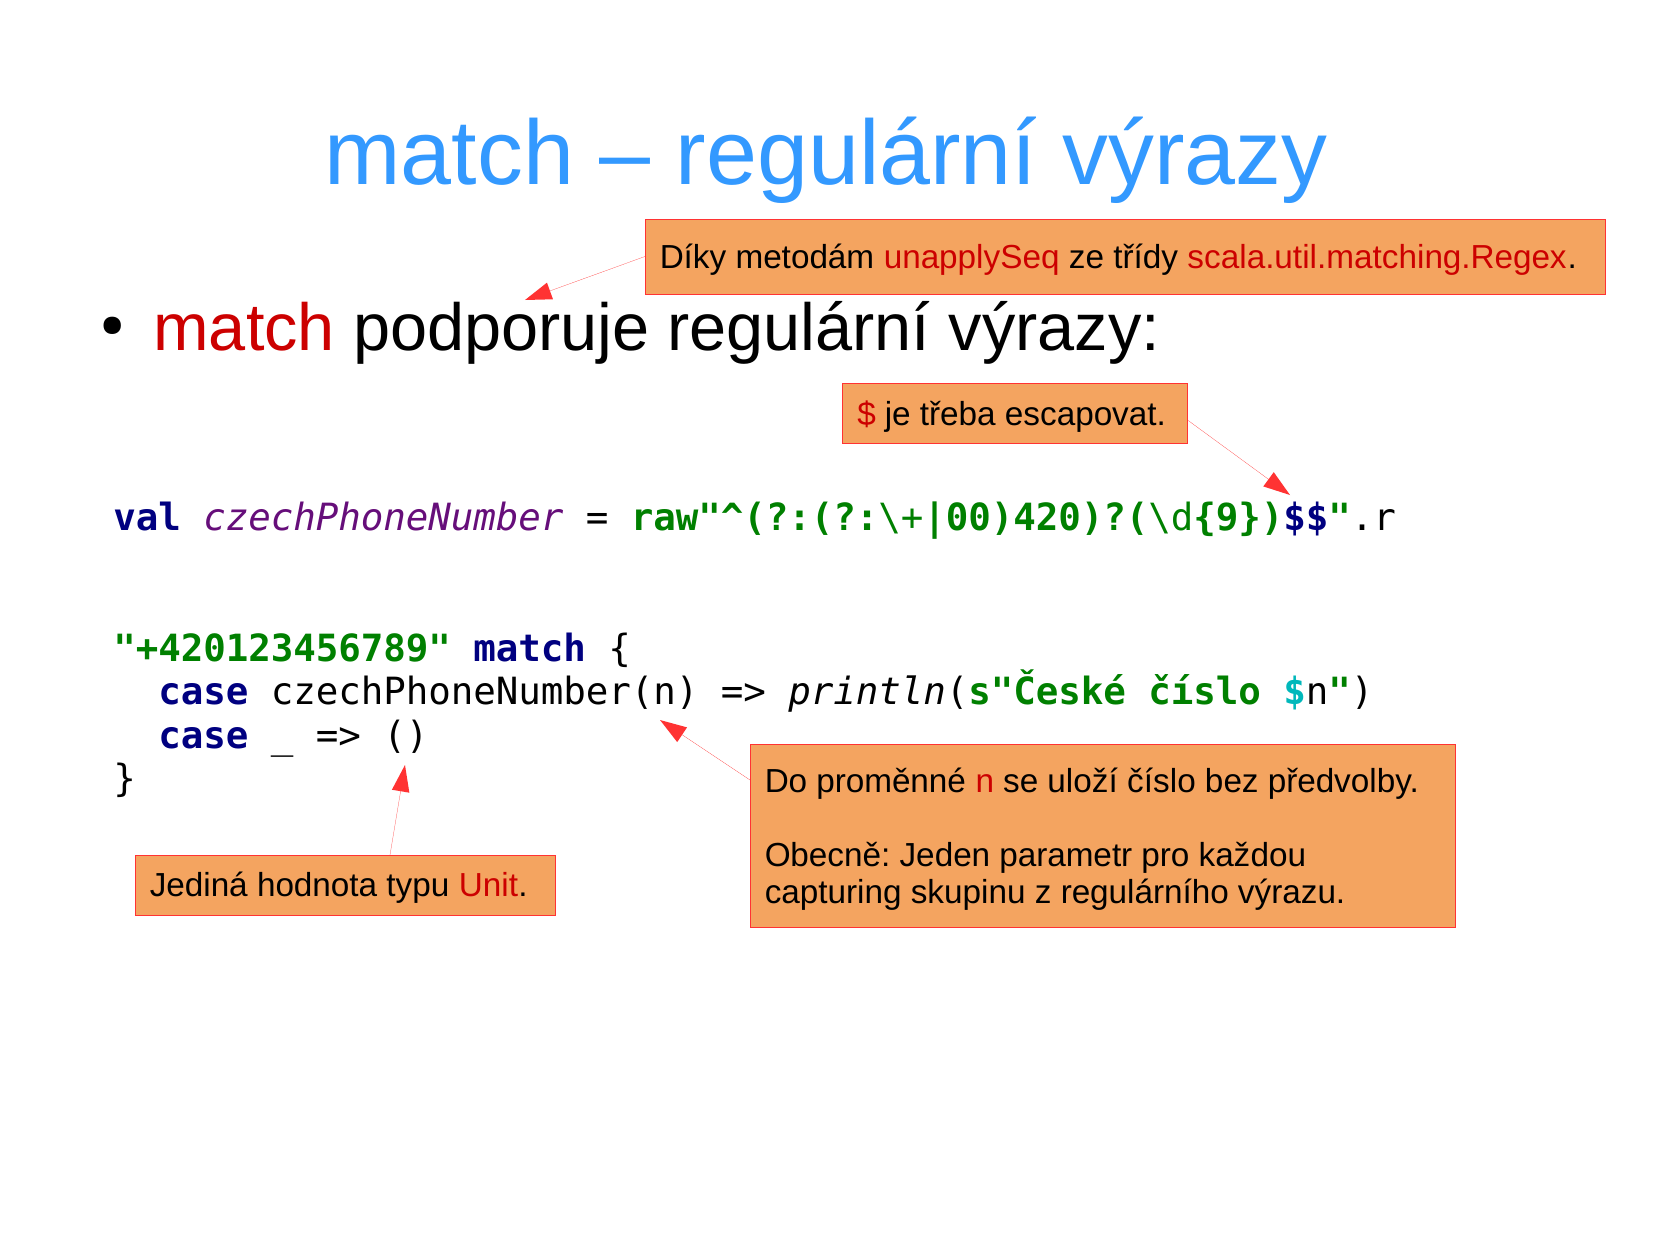

# match – regulární výrazy
Díky metodám unapplySeq ze třídy scala.util.matching.Regex.
match podporuje regulární výrazy:
$ je třeba escapovat.
val czechPhoneNumber = raw"^(?:(?:\+|00)420)?(\d{9})$$".r
"+420123456789" match {
 case czechPhoneNumber(n) => println(s"České číslo $n")
 case _ => ()
}
Do proměnné n se uloží číslo bez předvolby.
Obecně: Jeden parametr pro každou
capturing skupinu z regulárního výrazu.
Jediná hodnota typu Unit.